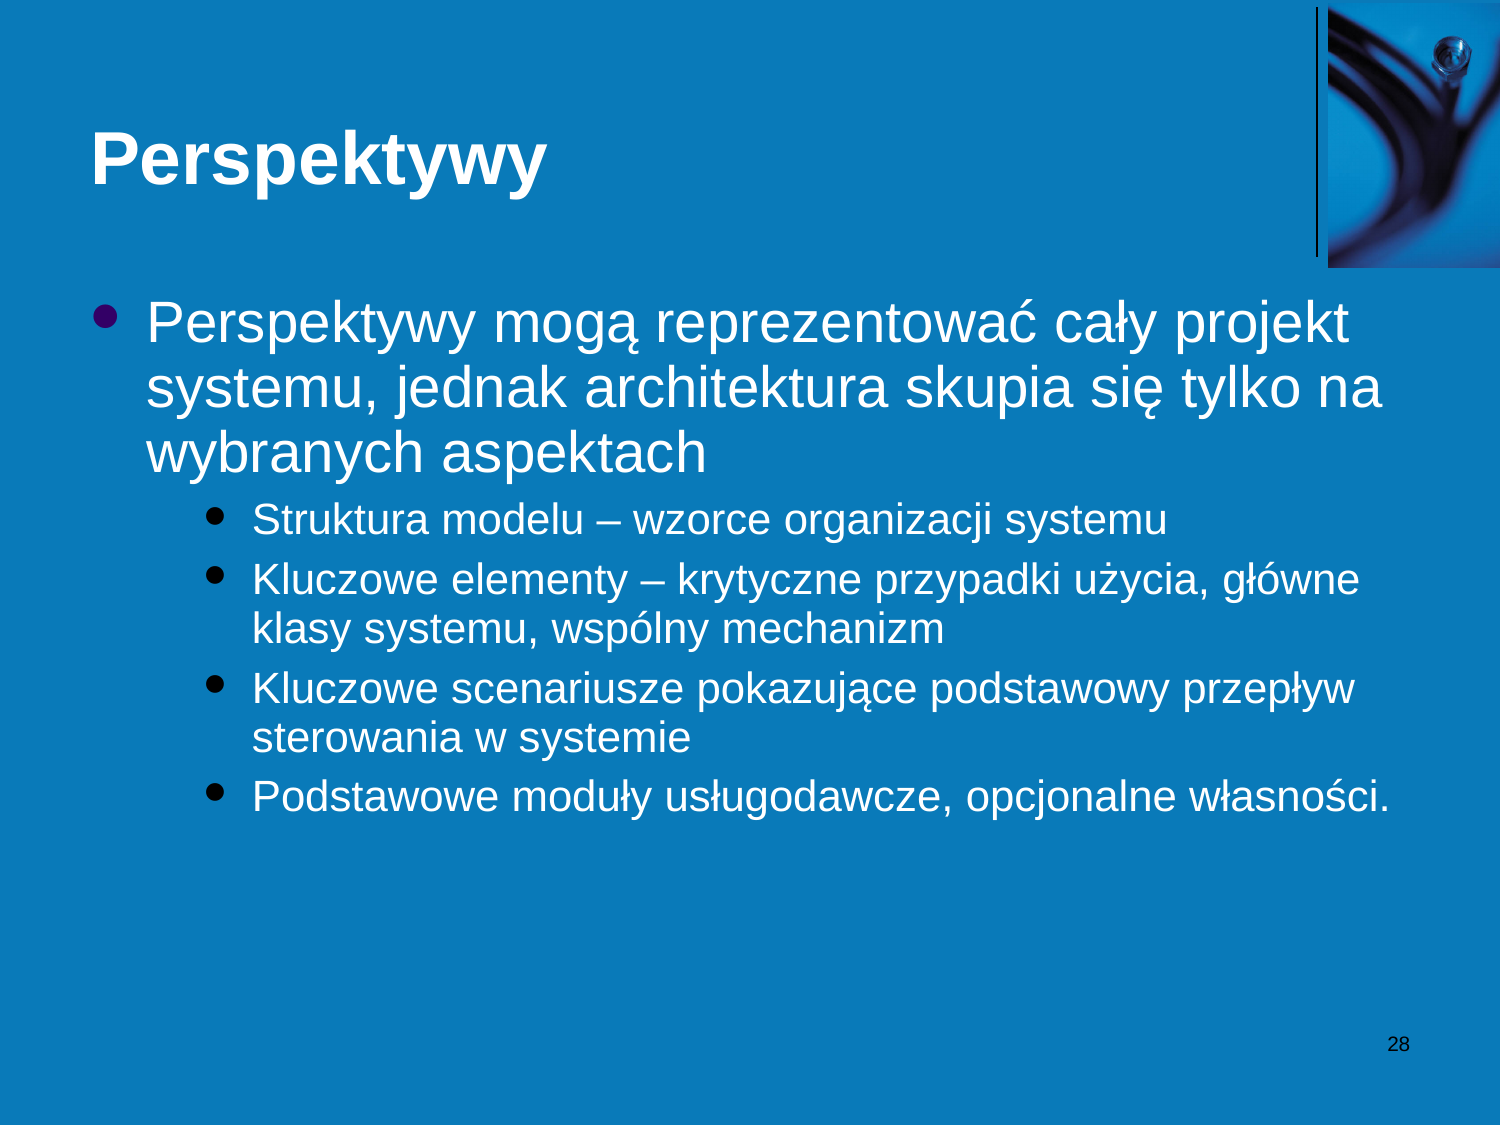

# Perspektywy
Perspektywy mogą reprezentować cały projekt systemu, jednak architektura skupia się tylko na wybranych aspektach
Struktura modelu – wzorce organizacji systemu
Kluczowe elementy – krytyczne przypadki użycia, główne klasy systemu, wspólny mechanizm
Kluczowe scenariusze pokazujące podstawowy przepływ sterowania w systemie
Podstawowe moduły usługodawcze, opcjonalne własności.
28